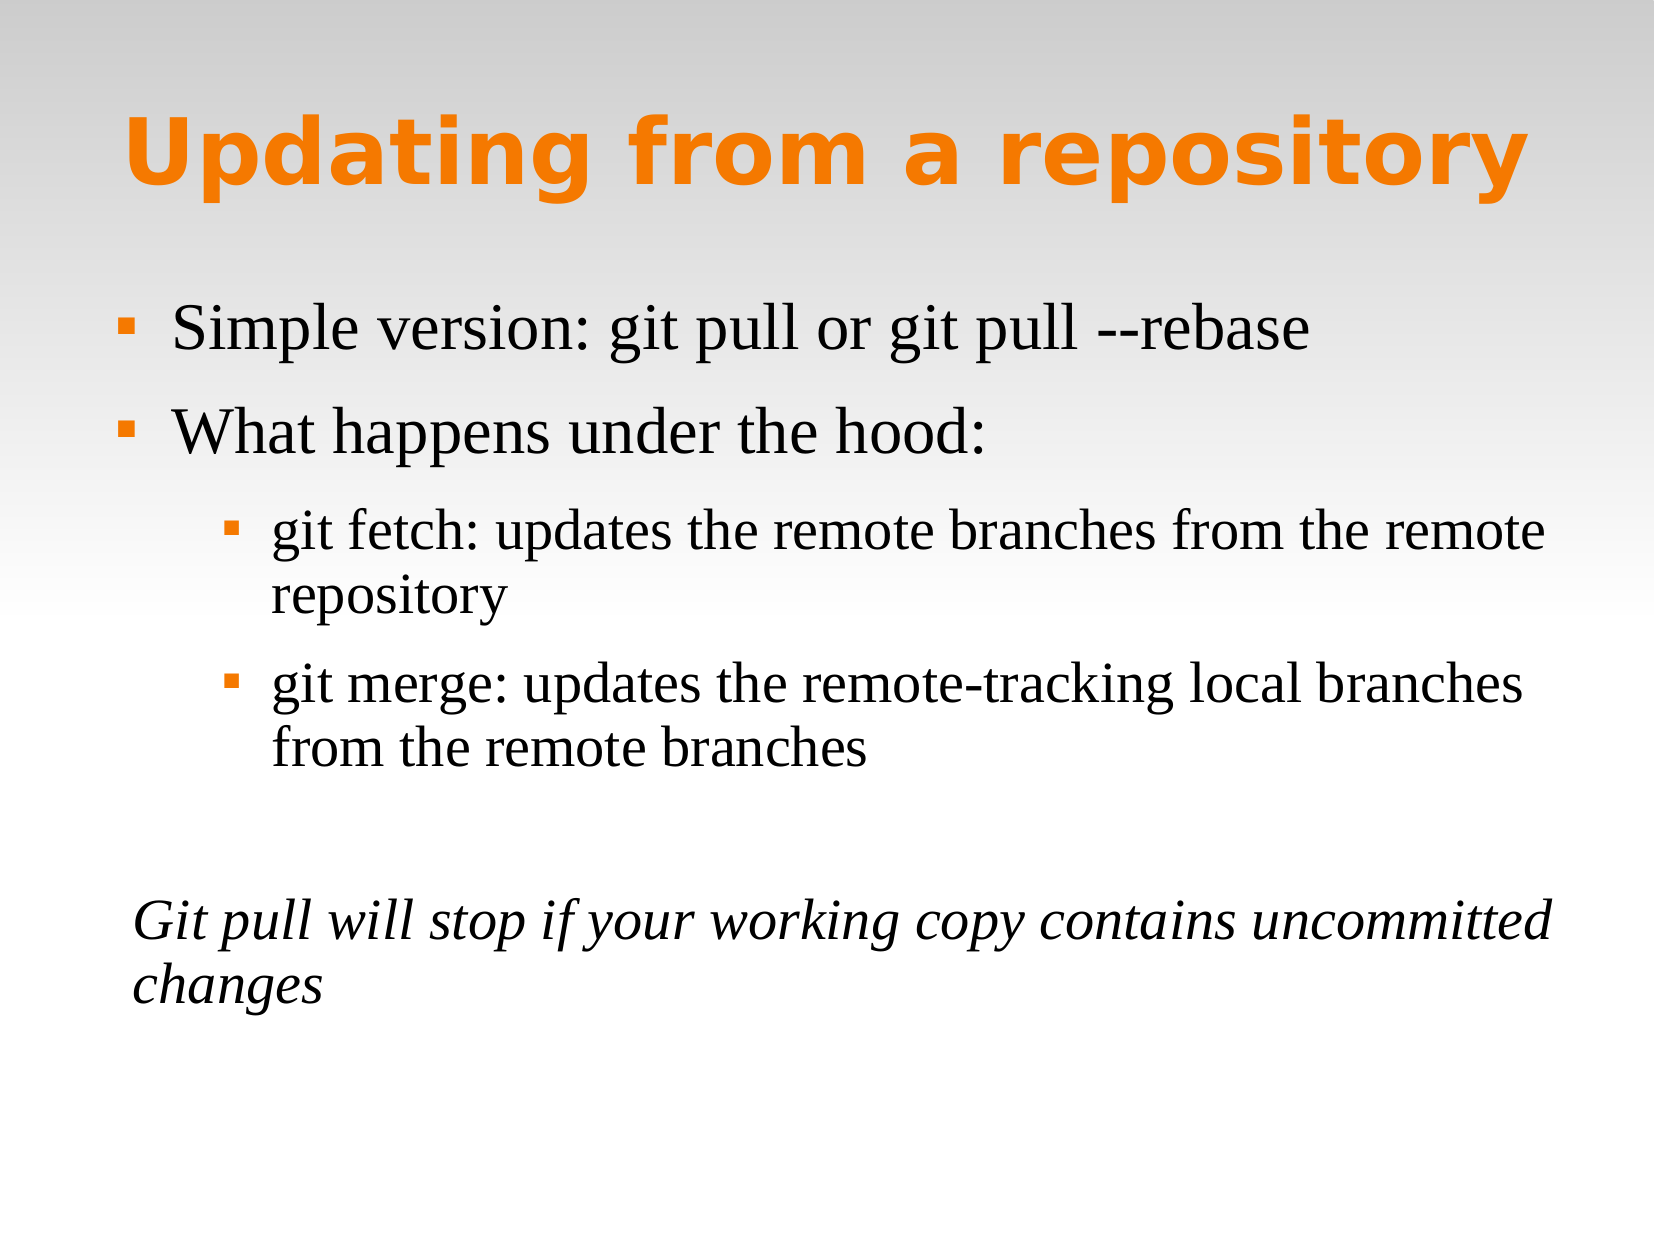

# Updating from a repository
Simple version: git pull or git pull --rebase
What happens under the hood:
git fetch: updates the remote branches from the remote repository
git merge: updates the remote-tracking local branches from the remote branches
Git pull will stop if your working copy contains uncommitted changes